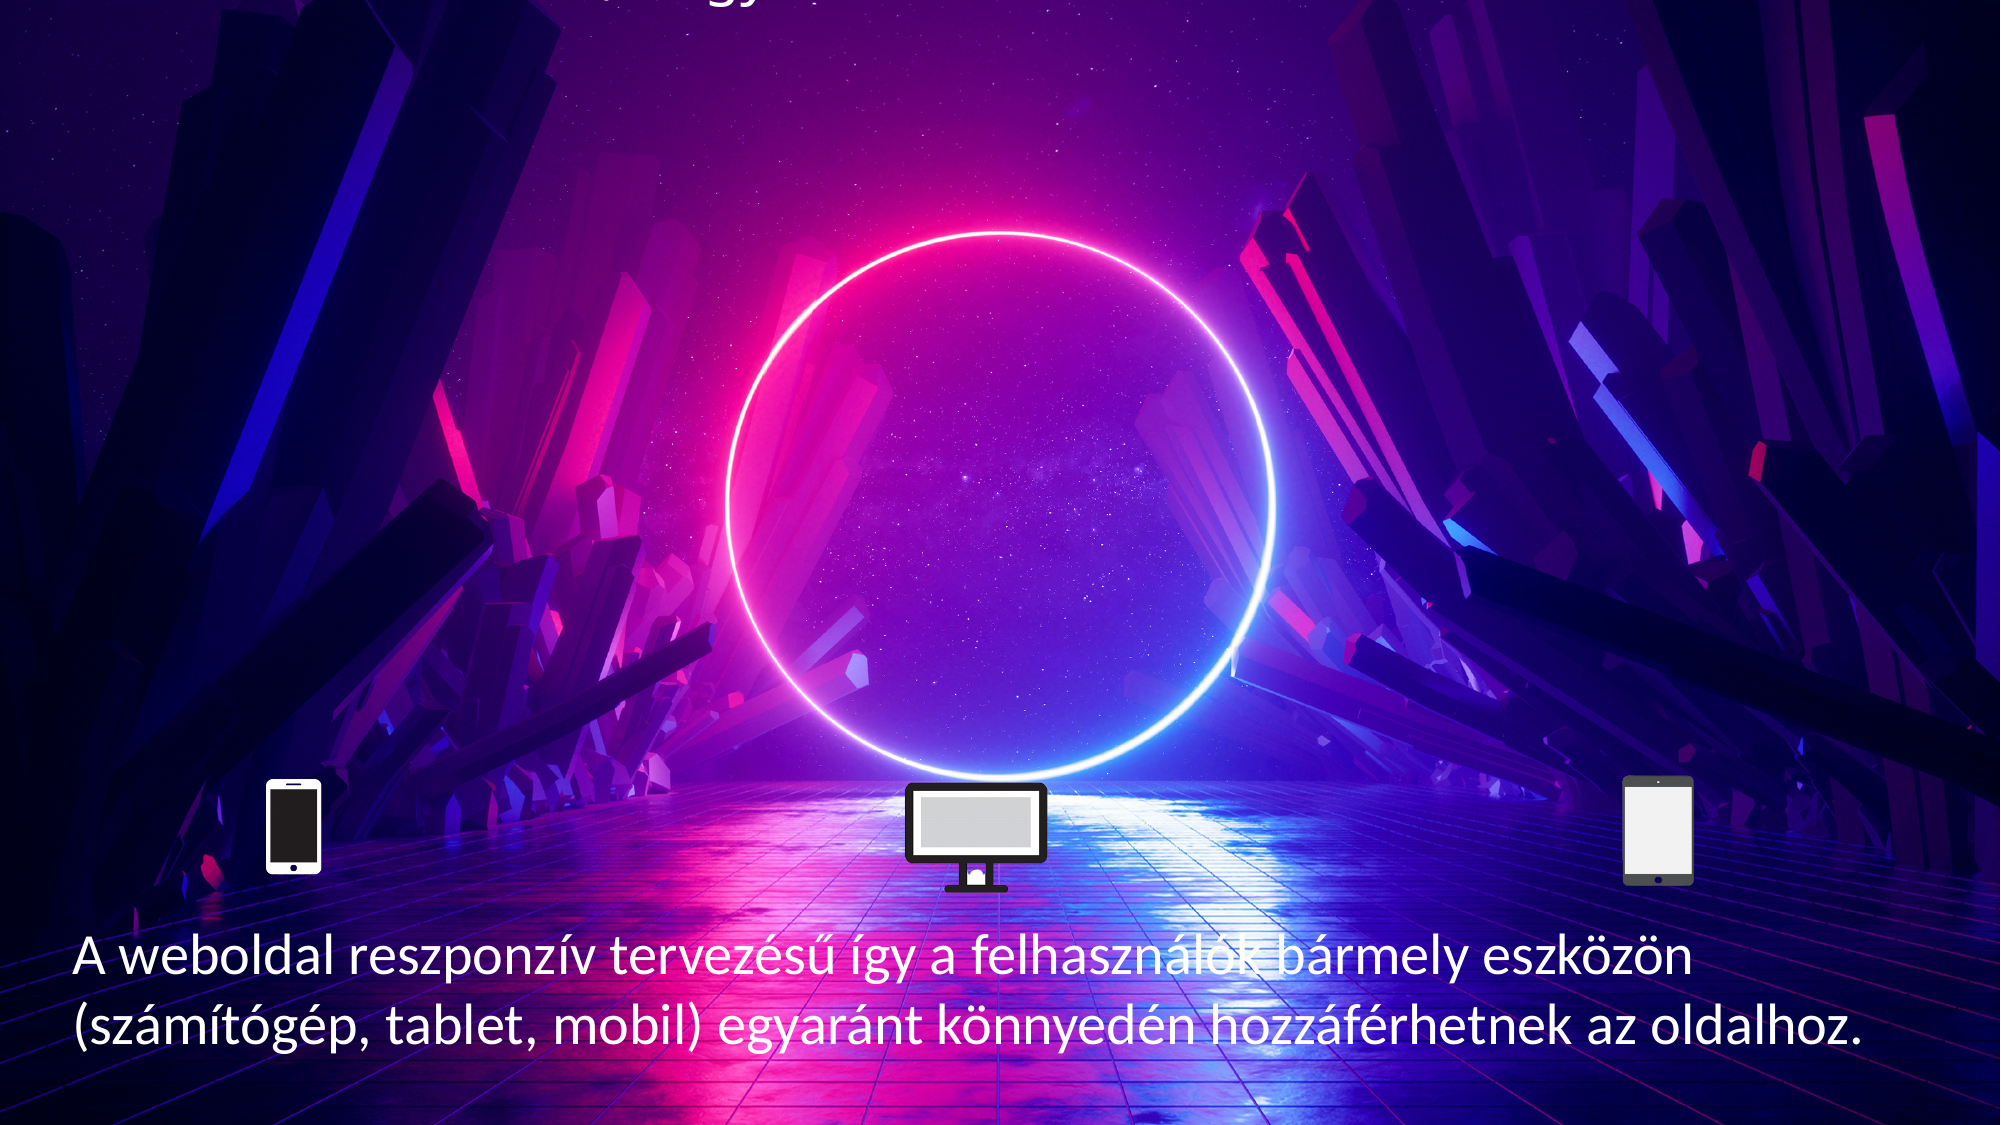

Egyszerűen kitölthető űrlap és kattintható gombok biztosítják a gyors regisztrációt és az interaktív felhasználói élményt. Páratlan animációk segítik a felhasználókat annak érdekében, hogy sikeresen töltse ki a mezőket.
#
A weboldal reszponzív tervezésű így a felhasználók bármely eszközön (számítógép, tablet, mobil) egyaránt könnyedén hozzáférhetnek az oldalhoz.